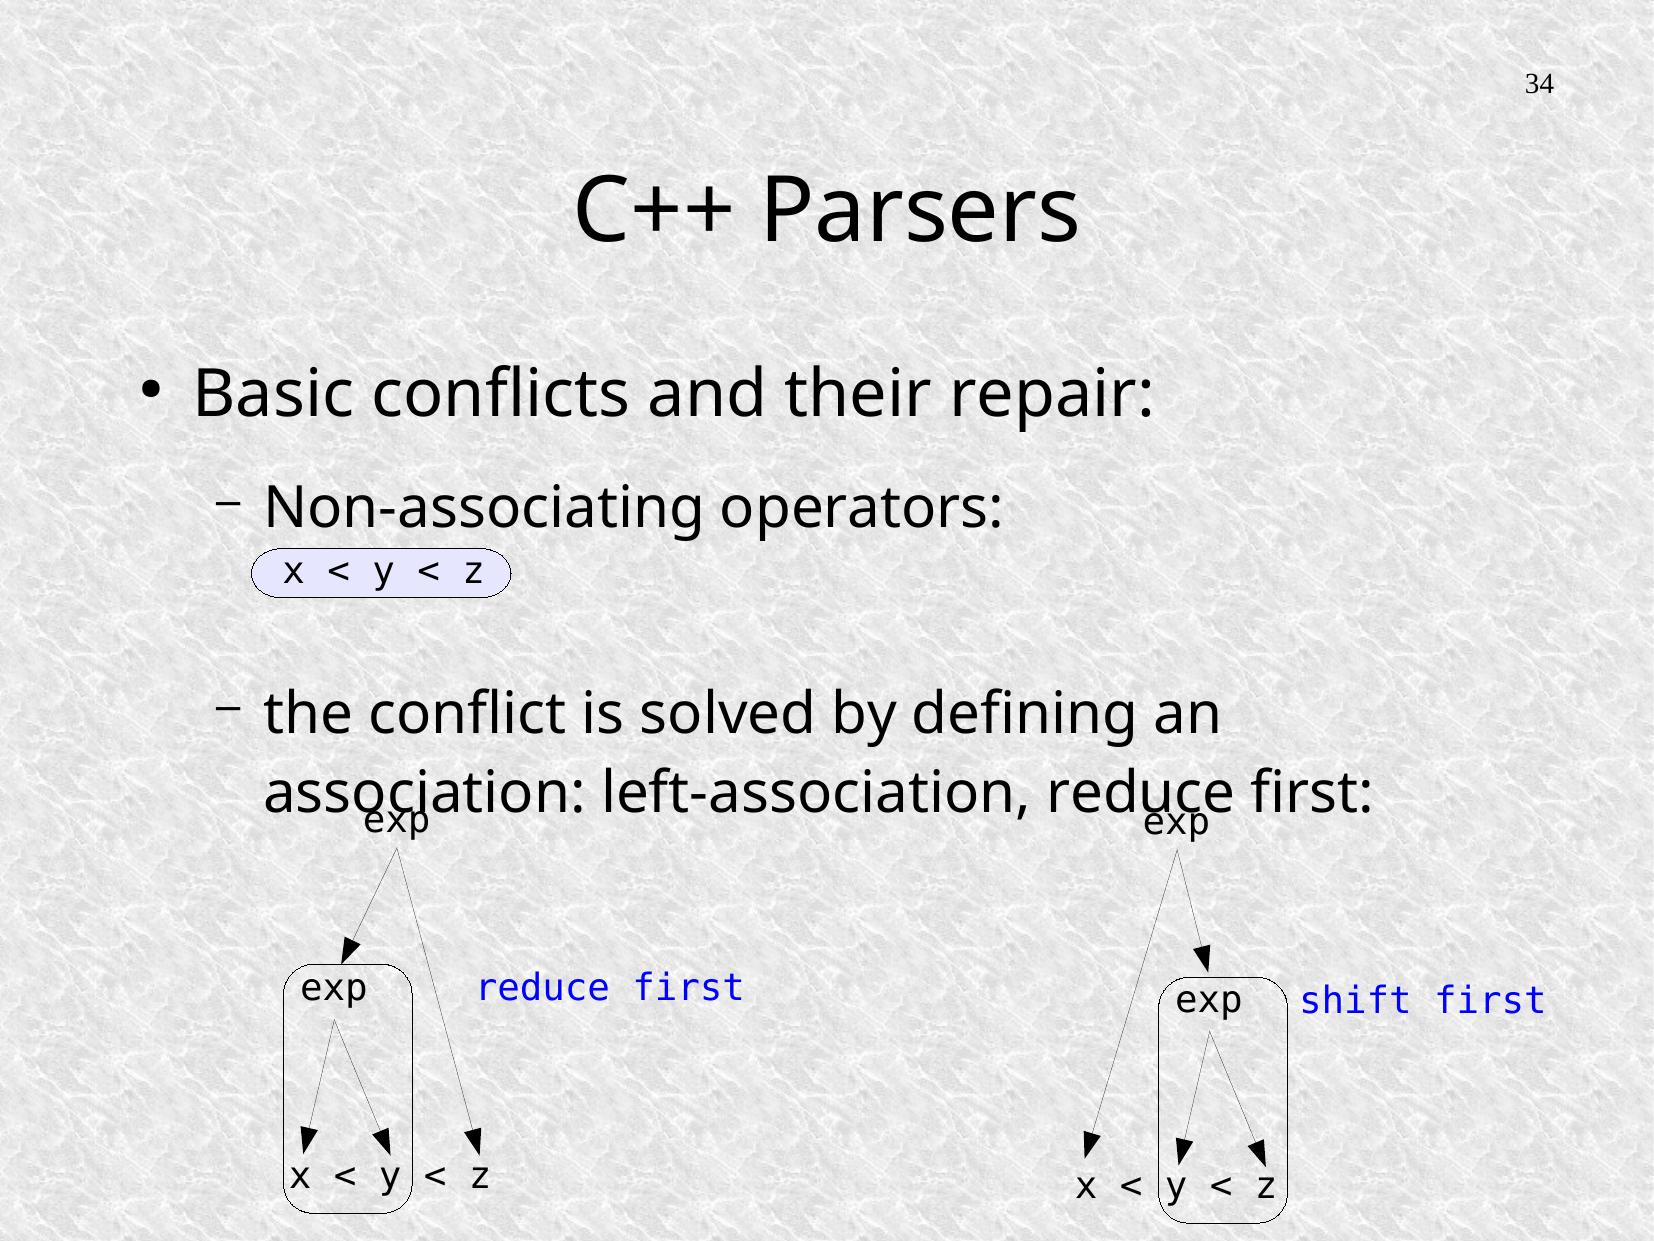

34
# C++ Parsers
Basic conflicts and their repair:
Non-associating operators:
the conflict is solved by defining an association: left-association, reduce first:
x < y < z
exp
exp
exp
reduce first
exp
shift first
x < y < z
x < y < z